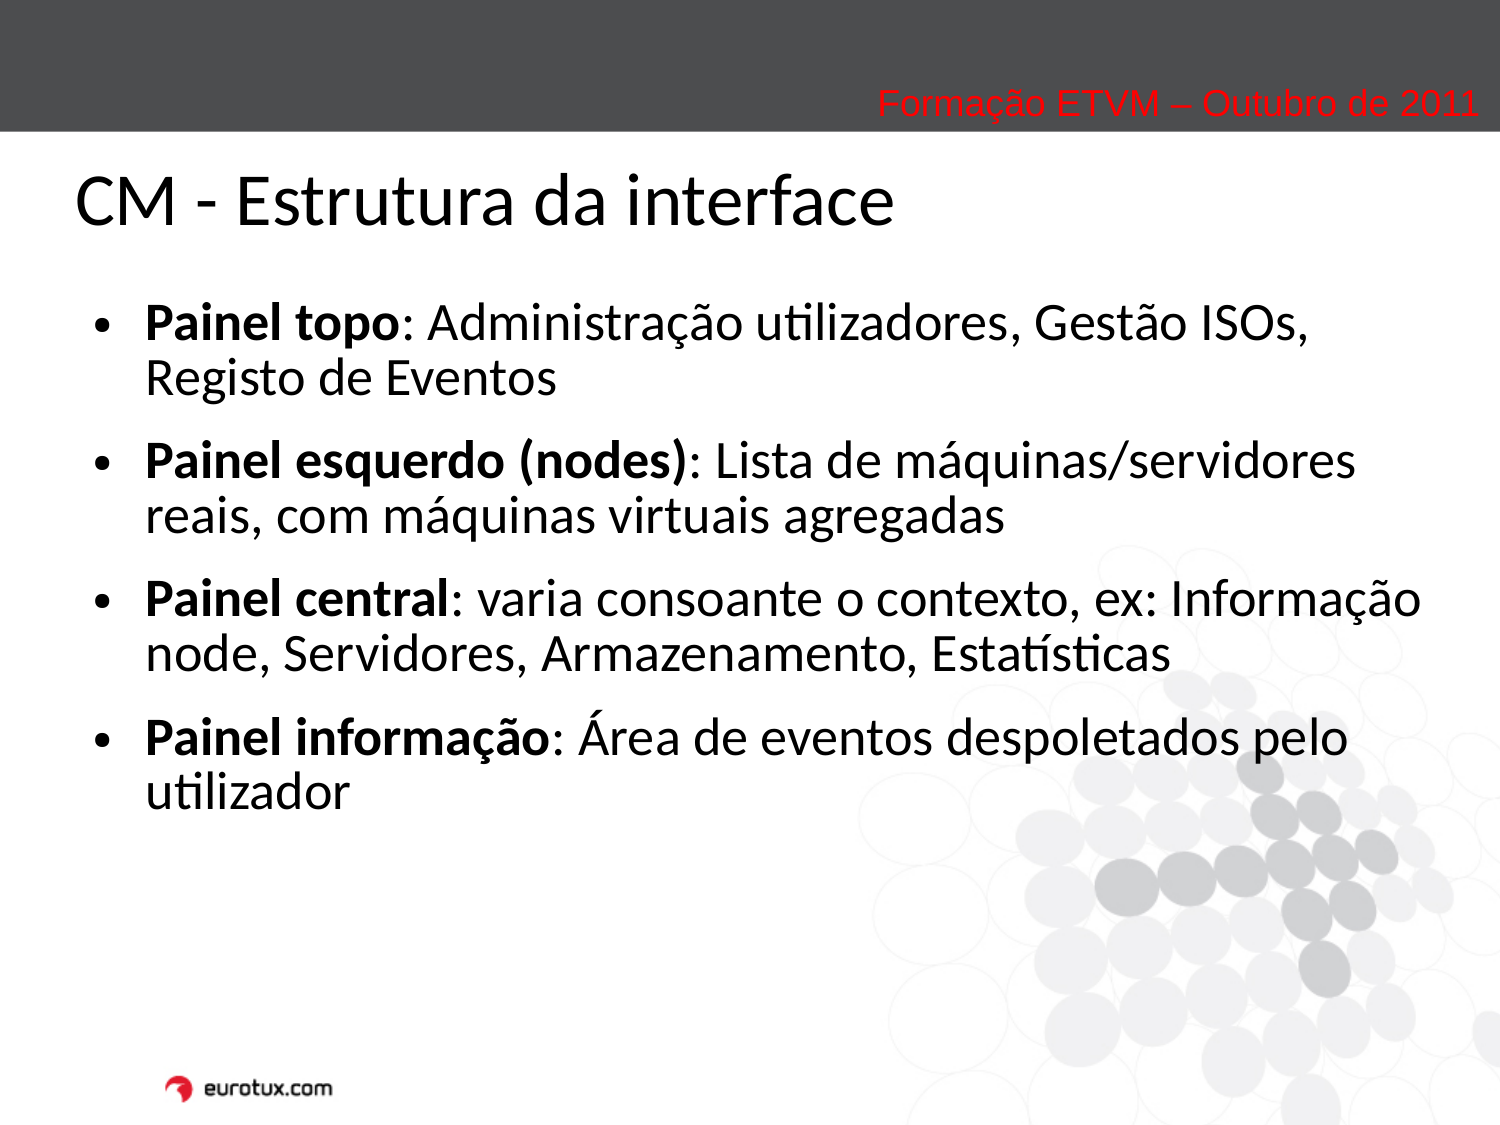

# CM - Estrutura da interface
Painel topo: Administração utilizadores, Gestão ISOs, Registo de Eventos
Painel esquerdo (nodes): Lista de máquinas/servidores reais, com máquinas virtuais agregadas
Painel central: varia consoante o contexto, ex: Informação node, Servidores, Armazenamento, Estatísticas
Painel informação: Área de eventos despoletados pelo utilizador